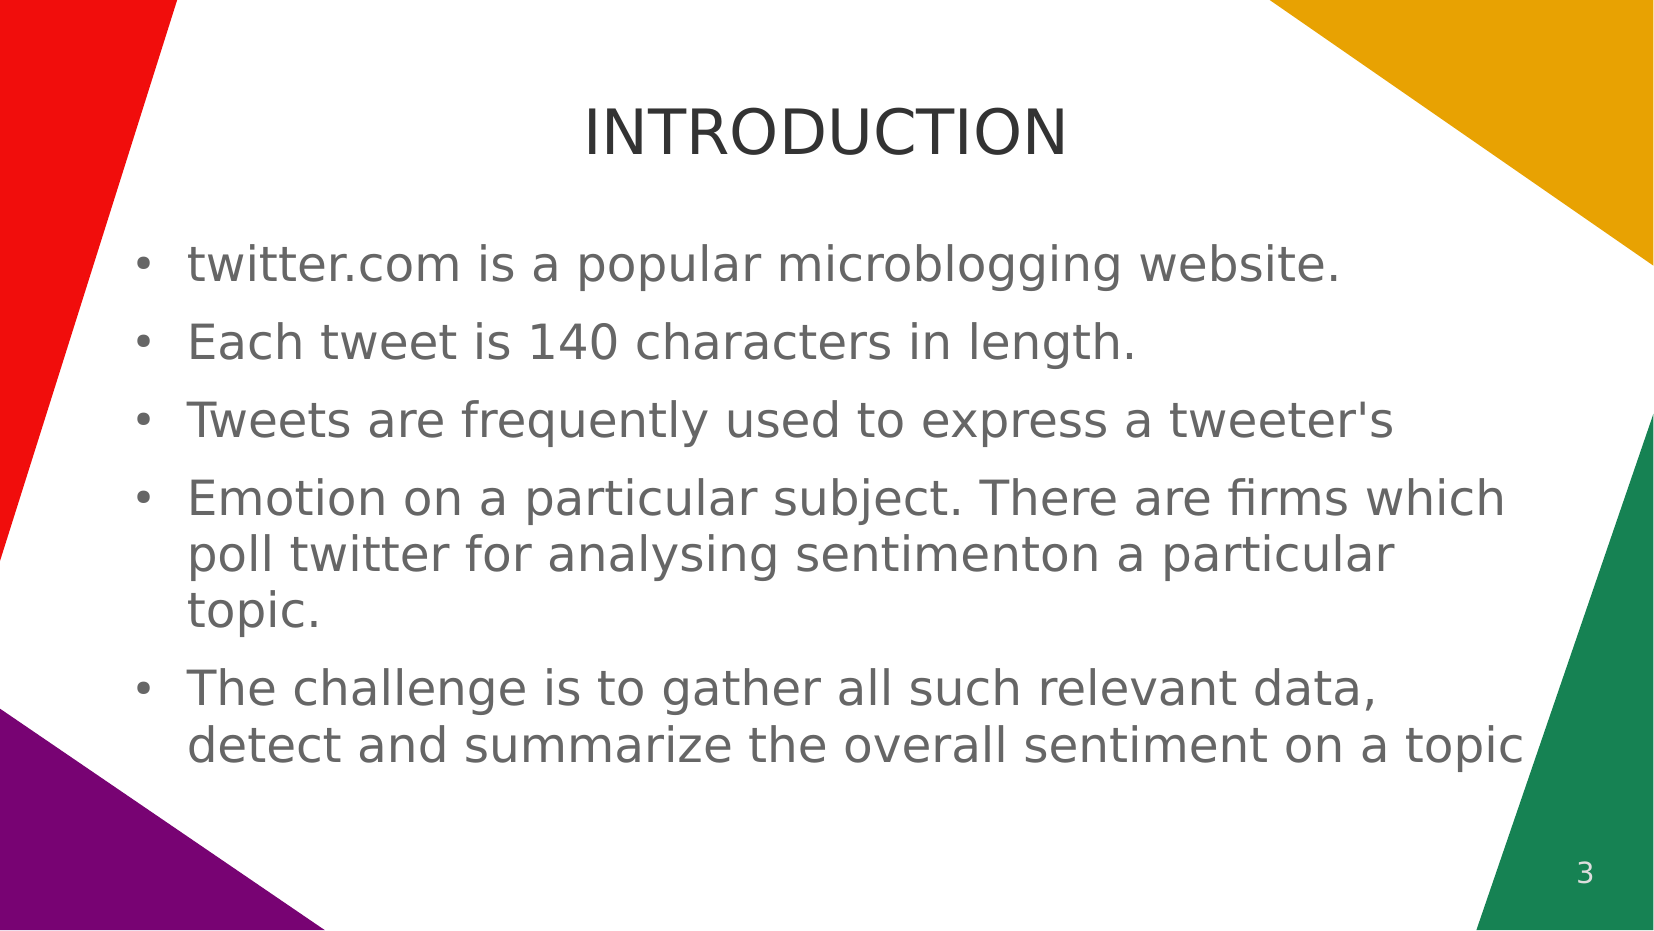

# INTRODUCTION
twitter.com is a popular microblogging website.
Each tweet is 140 characters in length.
Tweets are frequently used to express a tweeter's
Emotion on a particular subject. There are firms which poll twitter for analysing sentimenton a particular topic.
The challenge is to gather all such relevant data, detect and summarize the overall sentiment on a topic
3